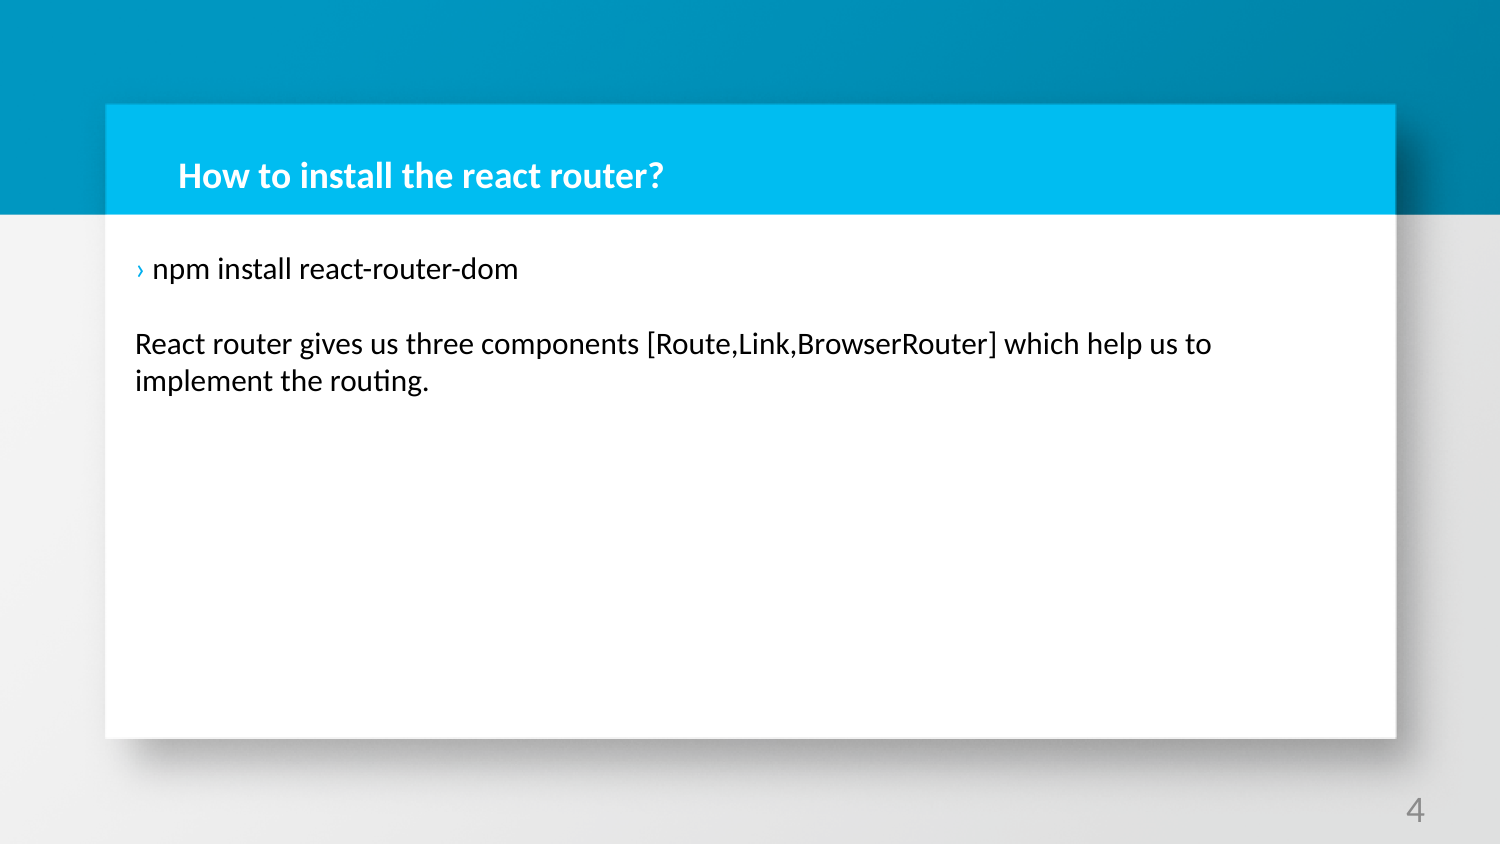

# How to install the react router?
› npm install react-router-dom
React router gives us three components [Route,Link,BrowserRouter] which help us to implement the routing.
Naveed Rana
4